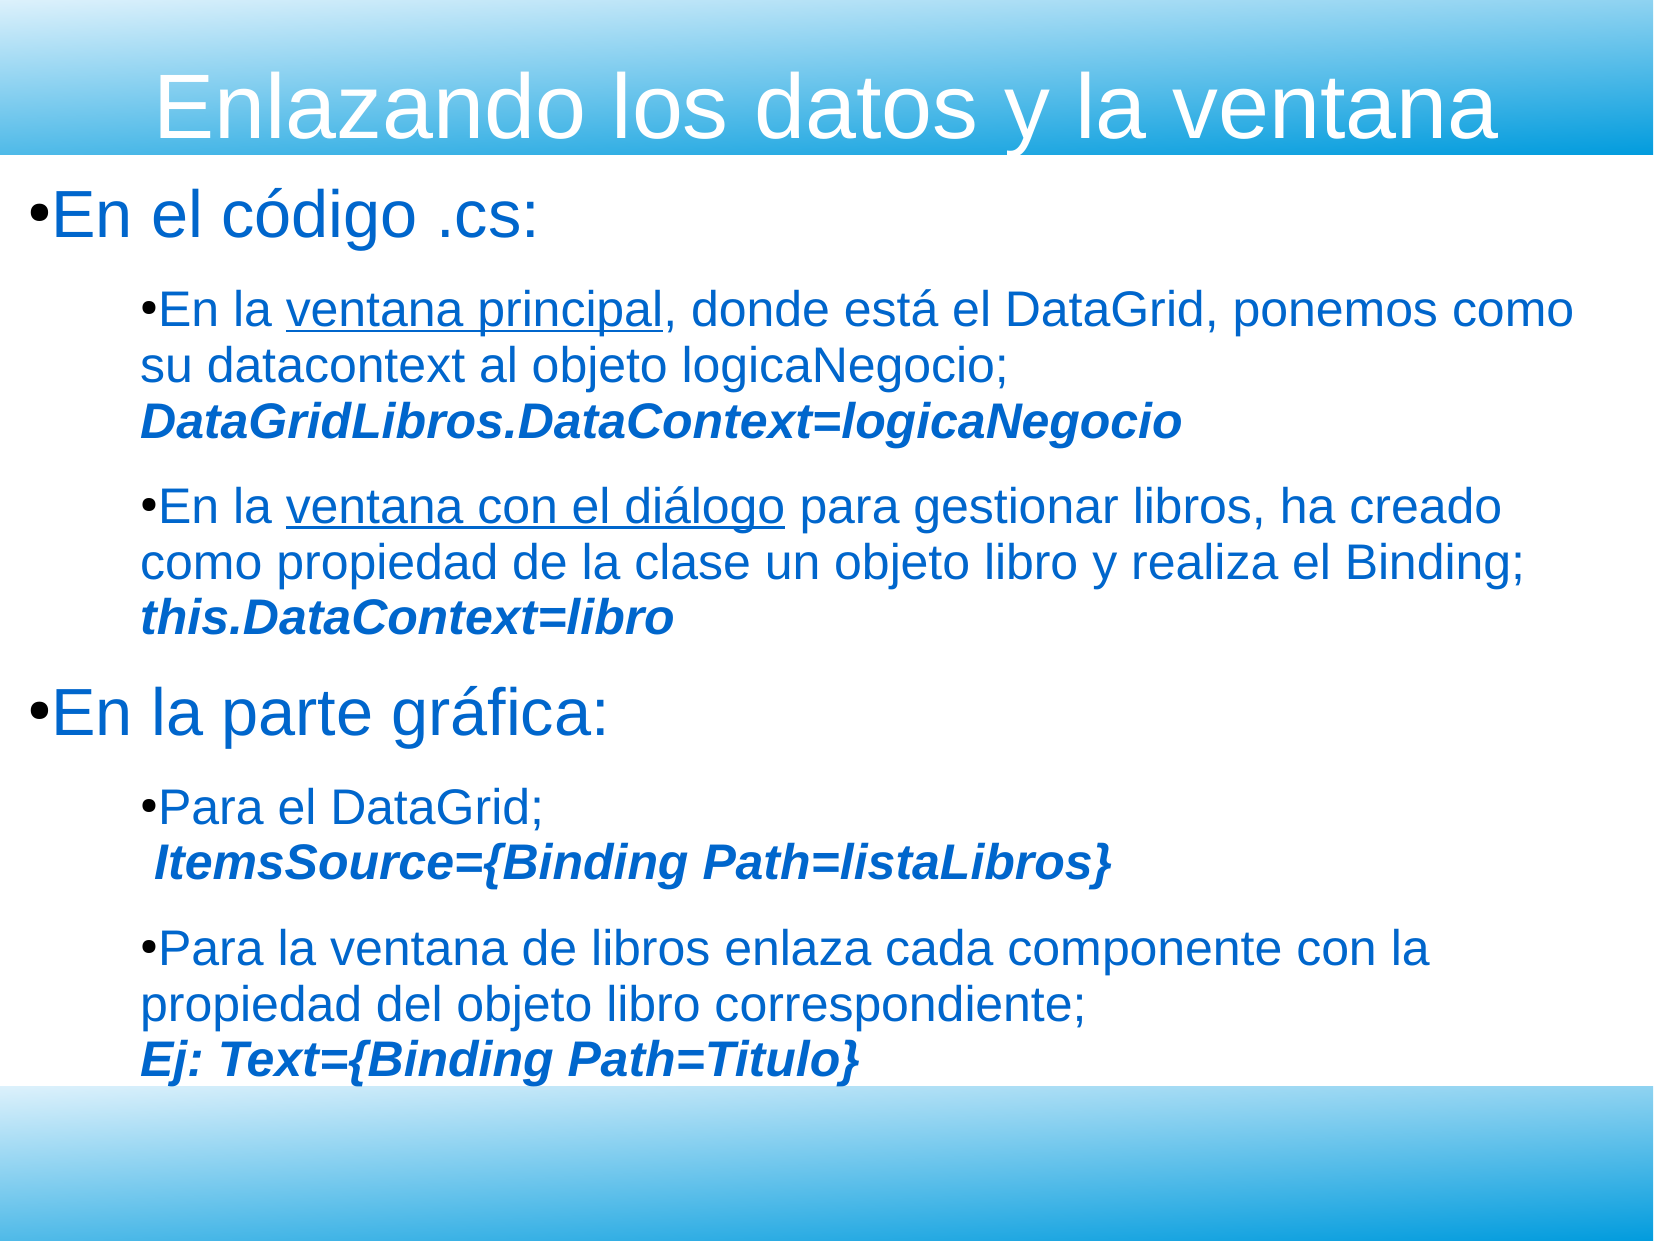

# Enlazando los datos y la ventana
En el código .cs:
En la ventana principal, donde está el DataGrid, ponemos como su datacontext al objeto logicaNegocio; DataGridLibros.DataContext=logicaNegocio
En la ventana con el diálogo para gestionar libros, ha creado como propiedad de la clase un objeto libro y realiza el Binding; this.DataContext=libro
En la parte gráfica:
Para el DataGrid;
 ItemsSource={Binding Path=listaLibros}
Para la ventana de libros enlaza cada componente con la propiedad del objeto libro correspondiente;
Ej: Text={Binding Path=Titulo}